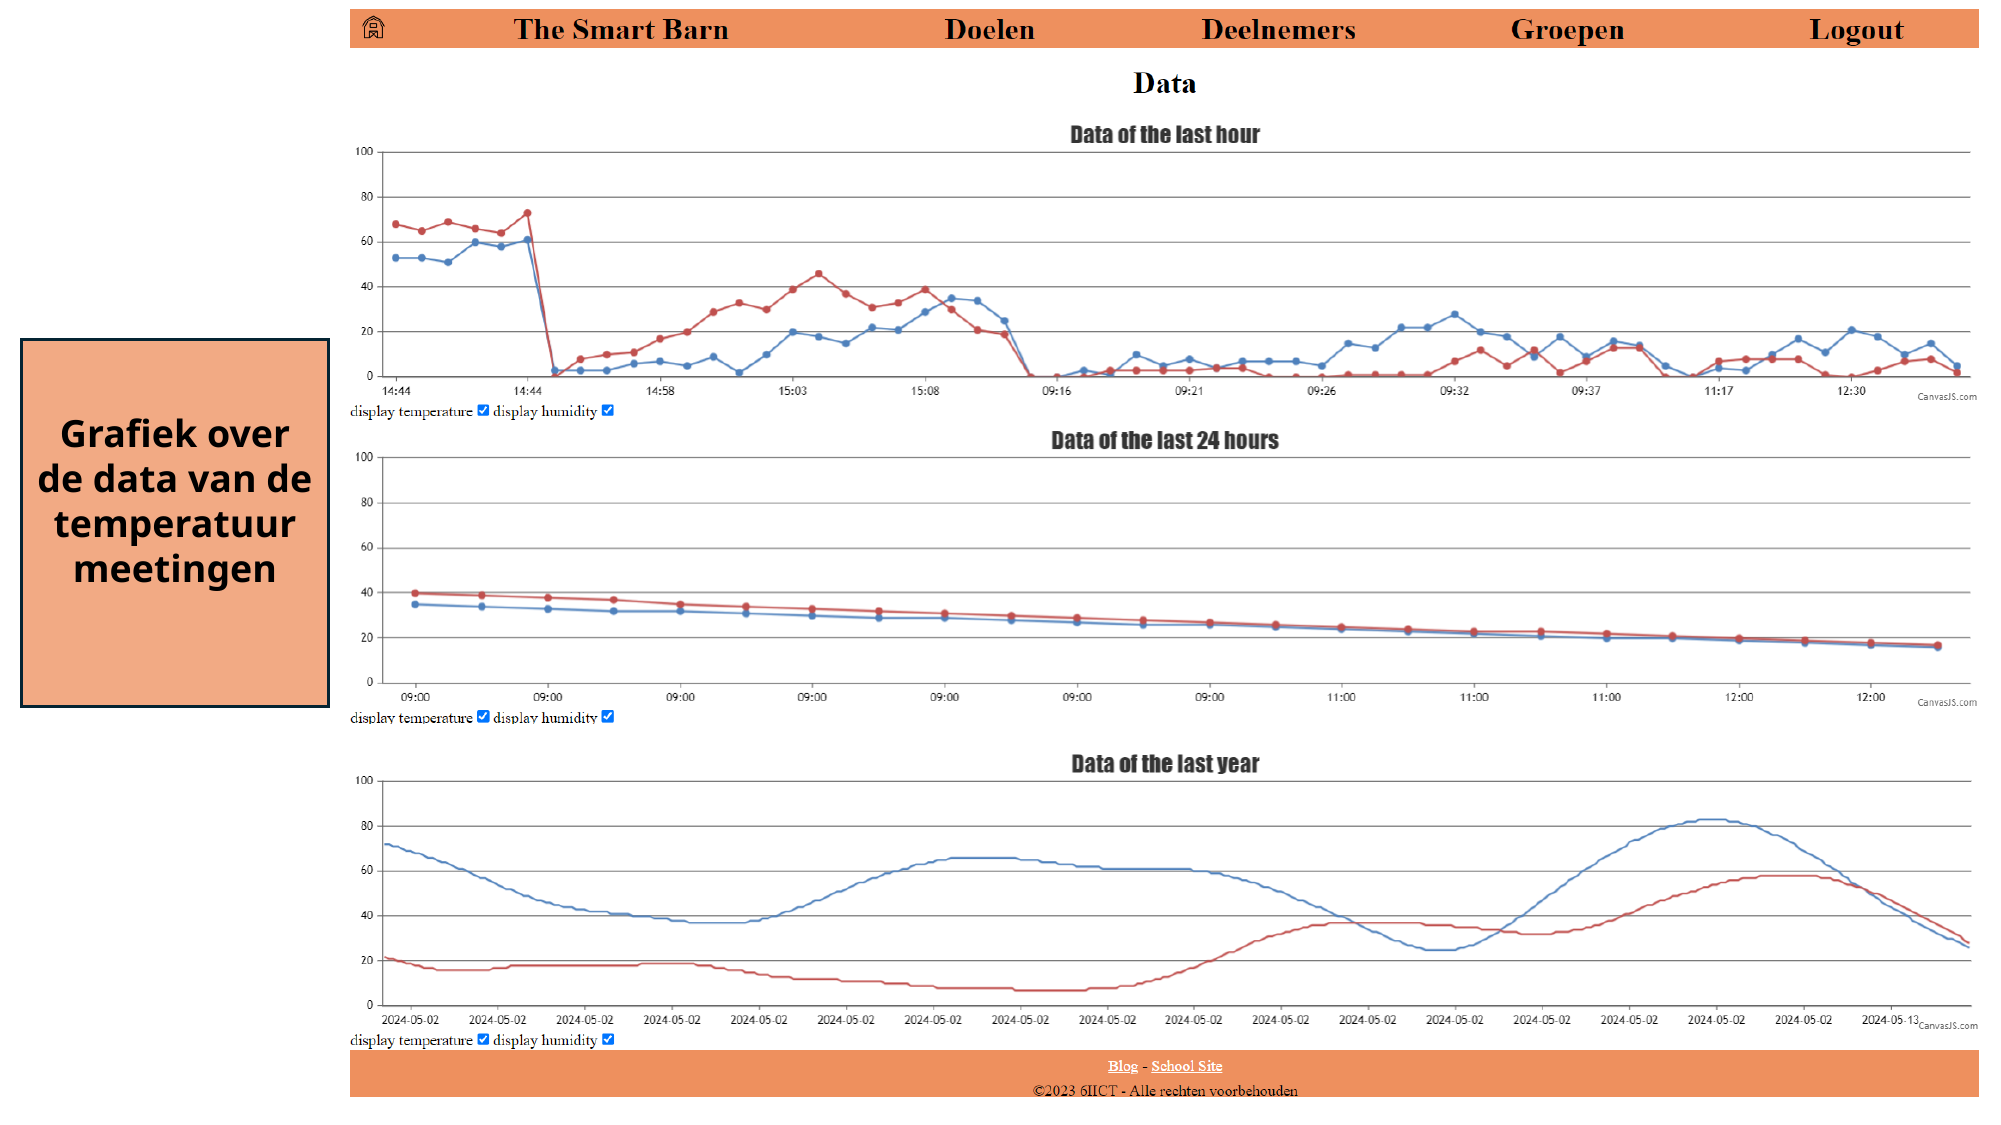

Grafiek over de data van de temperatuur meetingen